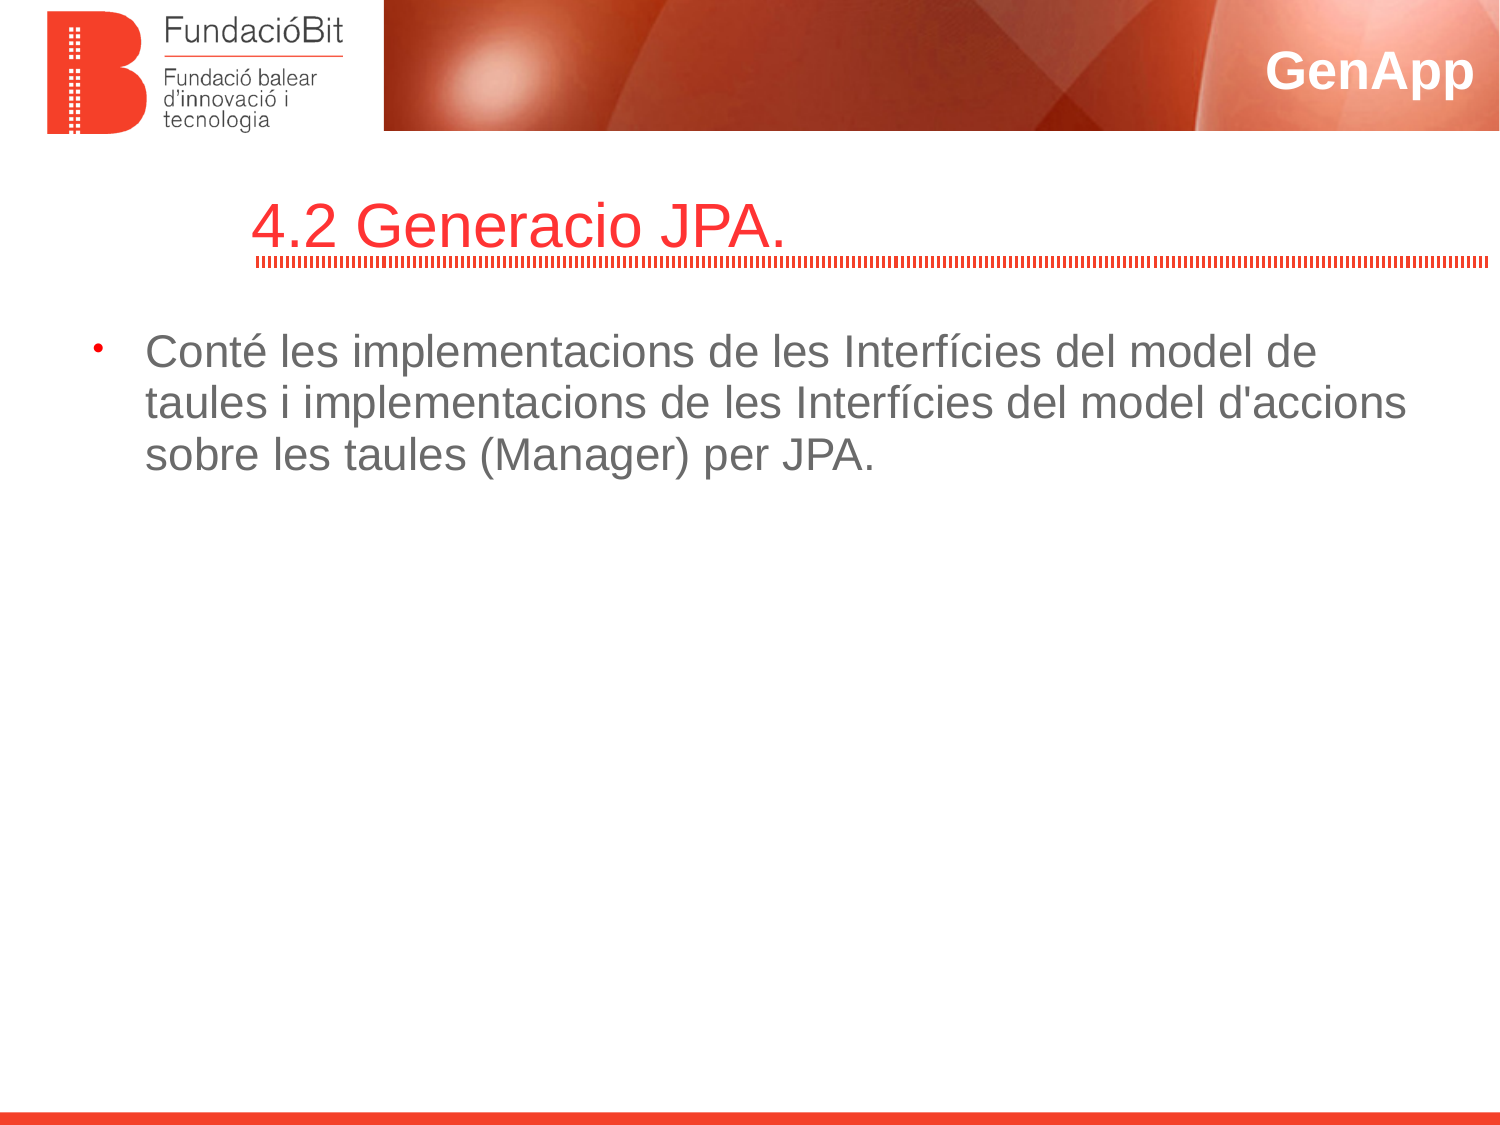

# GenApp
 4.2 Generacio JPA.
Conté les implementacions de les Interfícies del model de taules i implementacions de les Interfícies del model d'accions sobre les taules (Manager) per JPA.